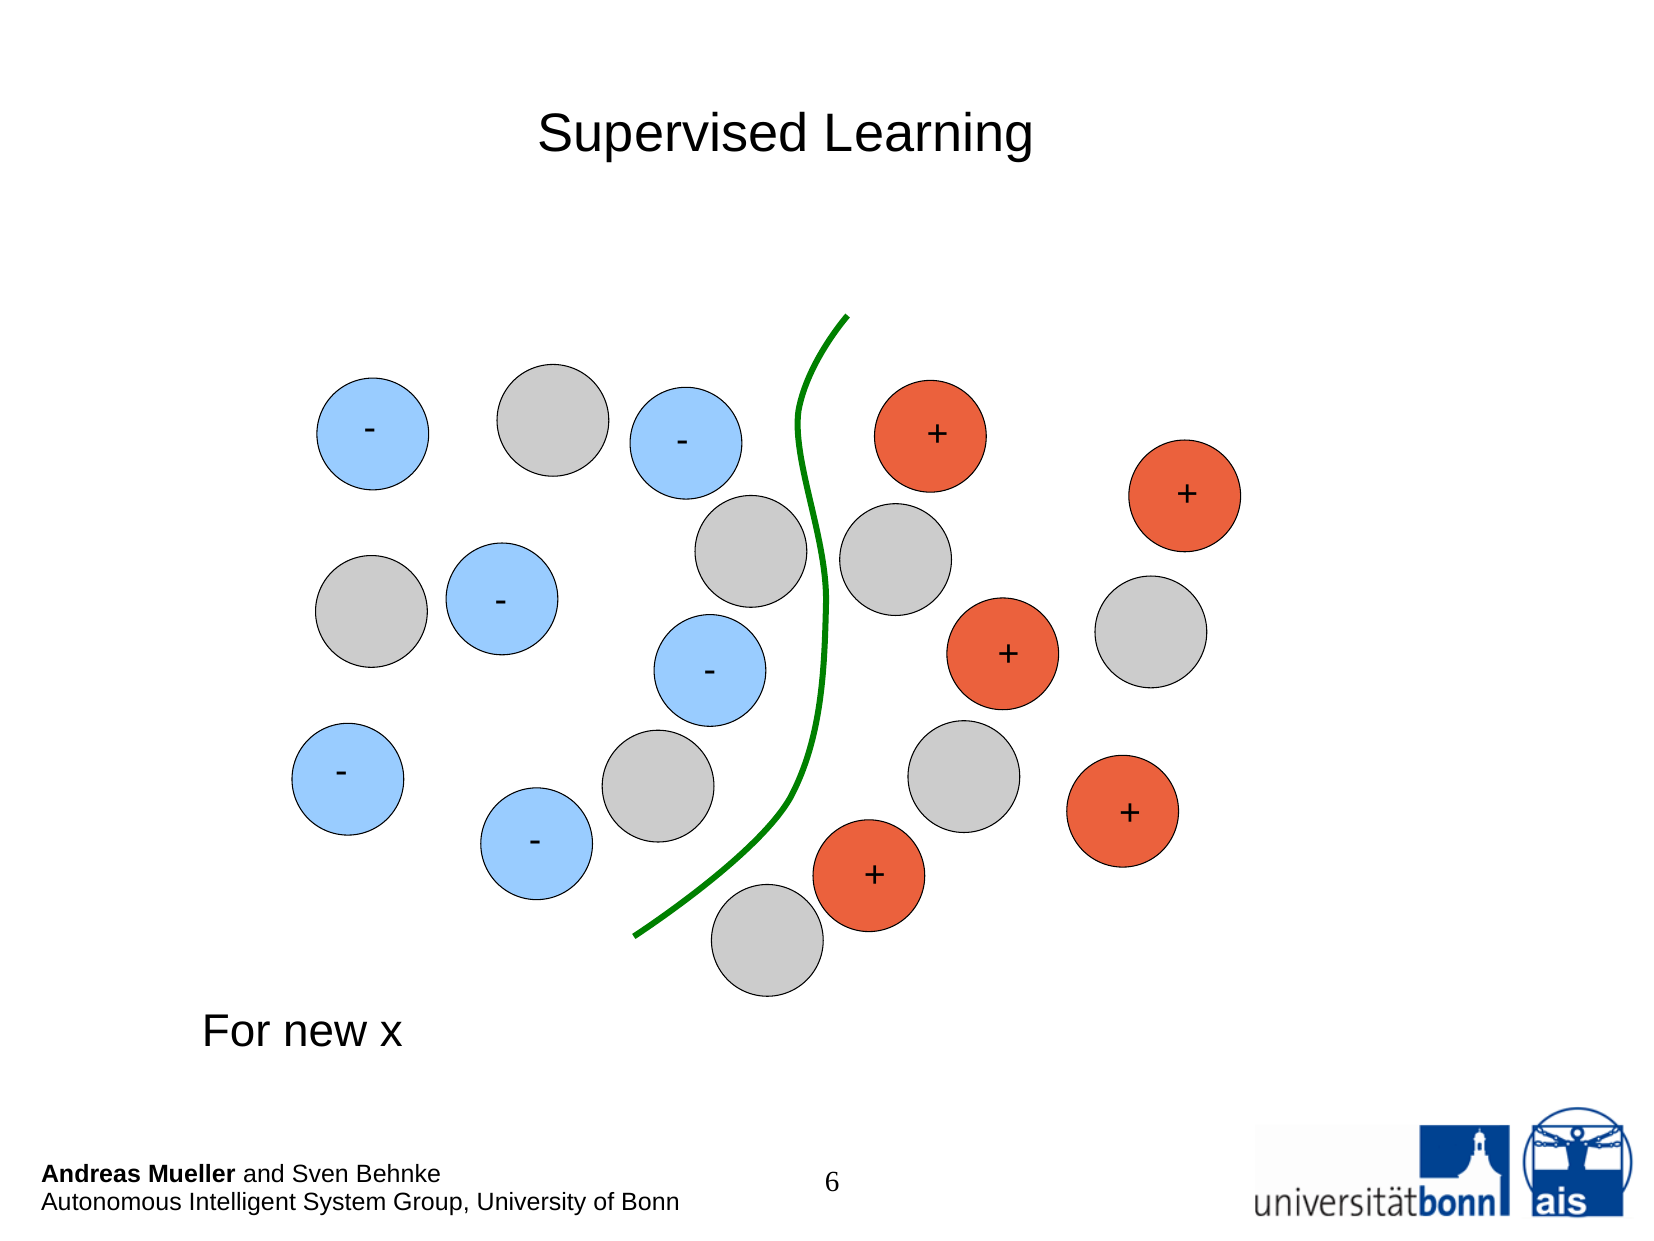

Supervised Learning
-
+
-
+
-
+
-
-
+
-
+
For new x
Andreas Mueller, Sven Behnke University of Bonn
6